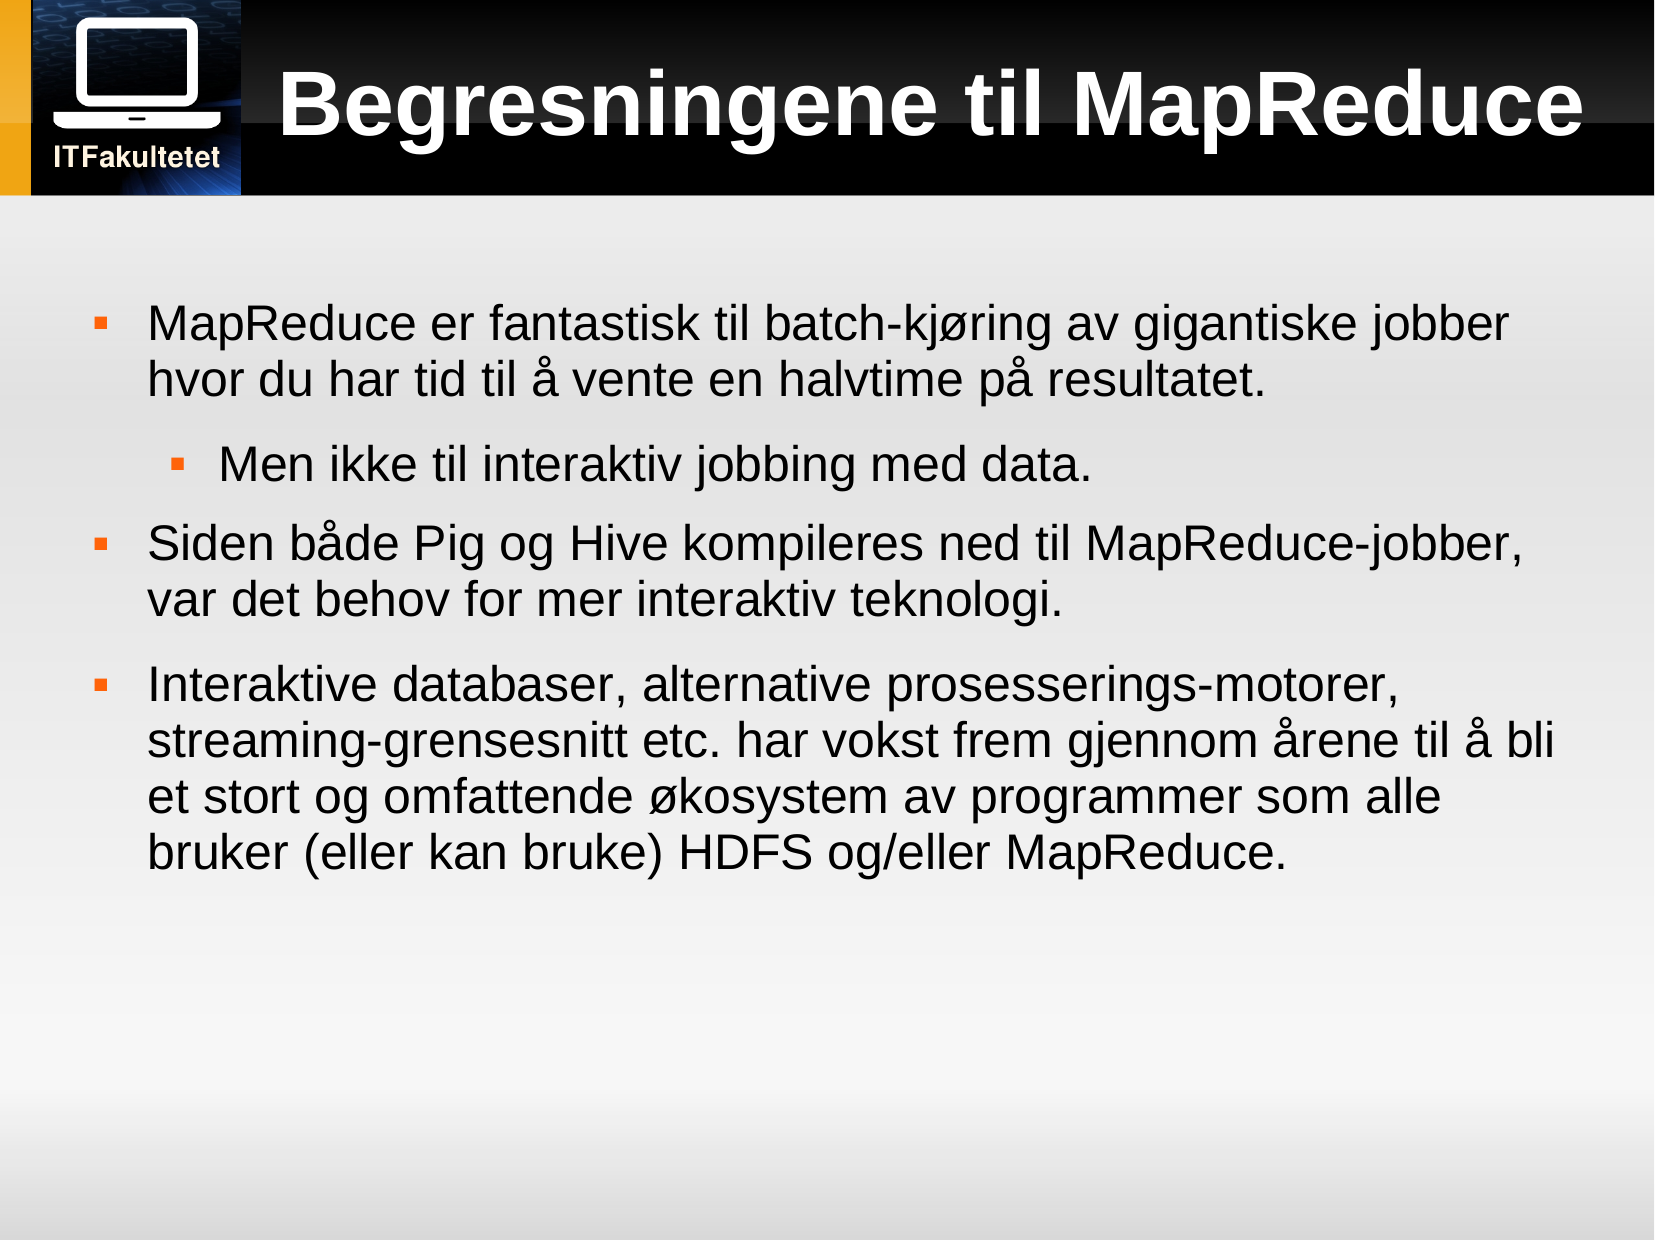

Begresningene til MapReduce
MapReduce er fantastisk til batch-kjøring av gigantiske jobber

hvor du har tid til å vente en halvtime på resultatet.
Men ikke til interaktiv jobbing med data.

Siden både Pig og Hive kompileres ned til MapReduce-jobber,

var det behov for mer interaktiv teknologi.
Interaktive databaser, alternative prosesserings-motorer,

streaming-grensesnitt etc. har vokst frem gjennom årene til å bli
et stort og omfattende økosystem av programmer som alle
bruker (eller kan bruke) HDFS og/eller MapReduce.